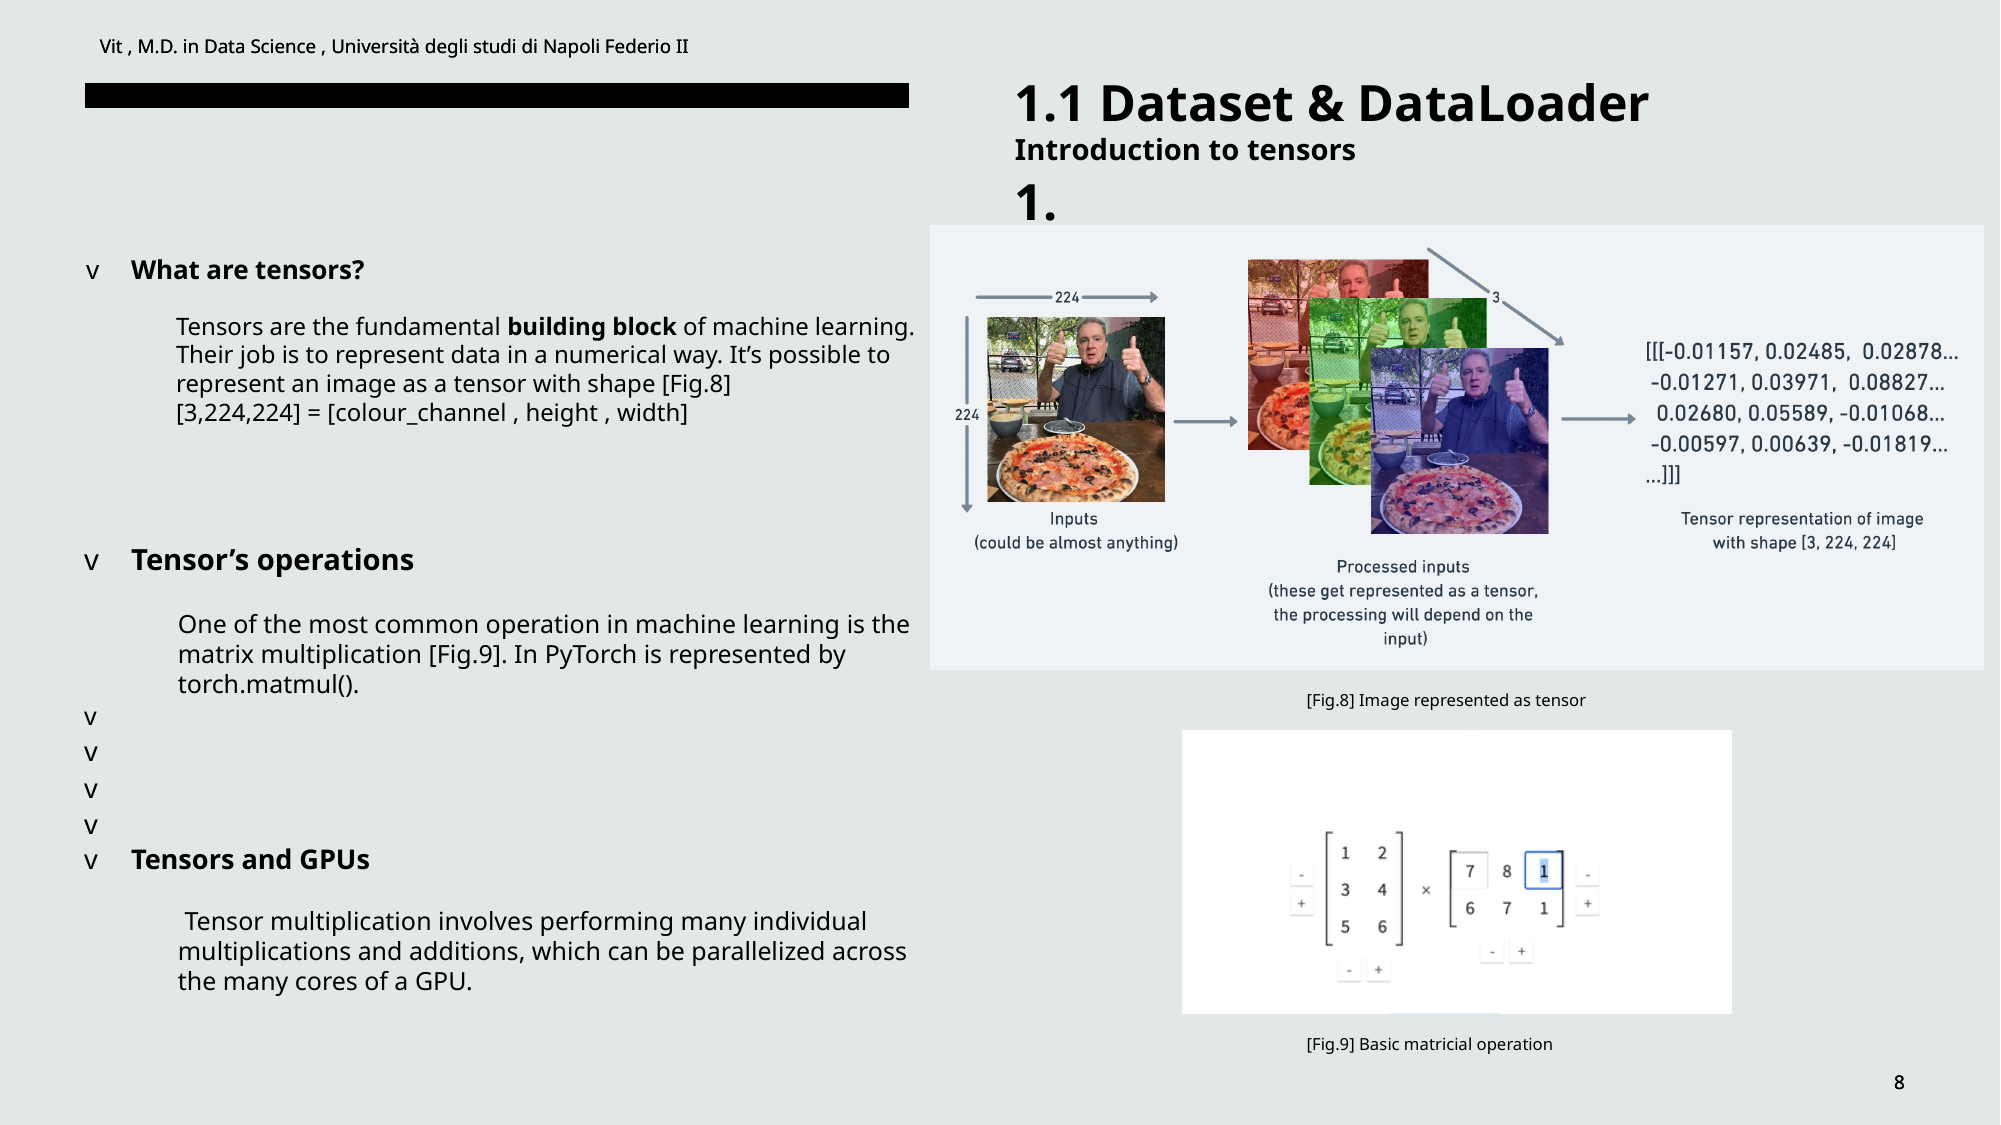

Vit , M.D. in Data Science , Università degli studi di Napoli Federio II
Vit , M.D. in Data Science , Università degli studi di Napoli Federio II
1.1 Dataset & DataLoader
Introduction to tensors
# What are tensors? Tensors are the fundamental building block of machine learning. Their job is to represent data in a numerical way. It’s possible to represent an image as a tensor with shape [Fig.8] [3,224,224] = [colour_channel , height , width]
Tensor’s operations
One of the most common operation in machine learning is the matrix multiplication [Fig.9]. In PyTorch is represented by torch.matmul().
Tensors and GPUs
 Tensor multiplication involves performing many individual multiplications and additions, which can be parallelized across the many cores of a GPU.
[Fig.8] Image represented as tensor
[Fig.9] Basic matricial operation